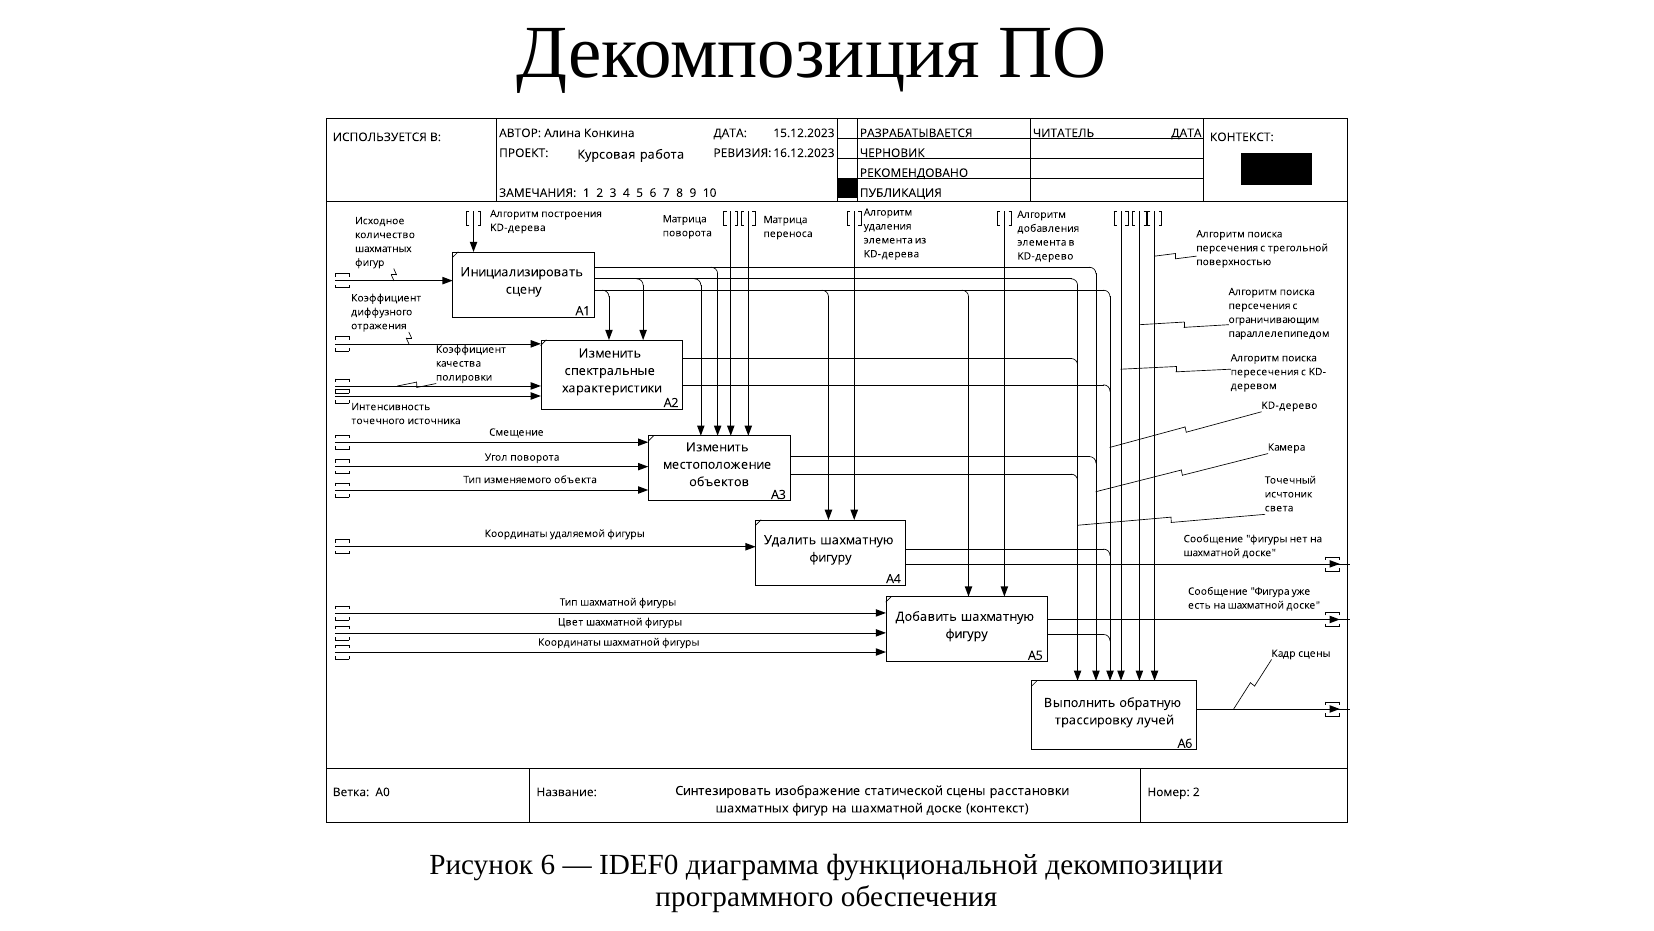

# Декомпозиция ПО
Рисунок 6 — IDEF0 диаграмма функциональной декомпозиции
программного обеспечения